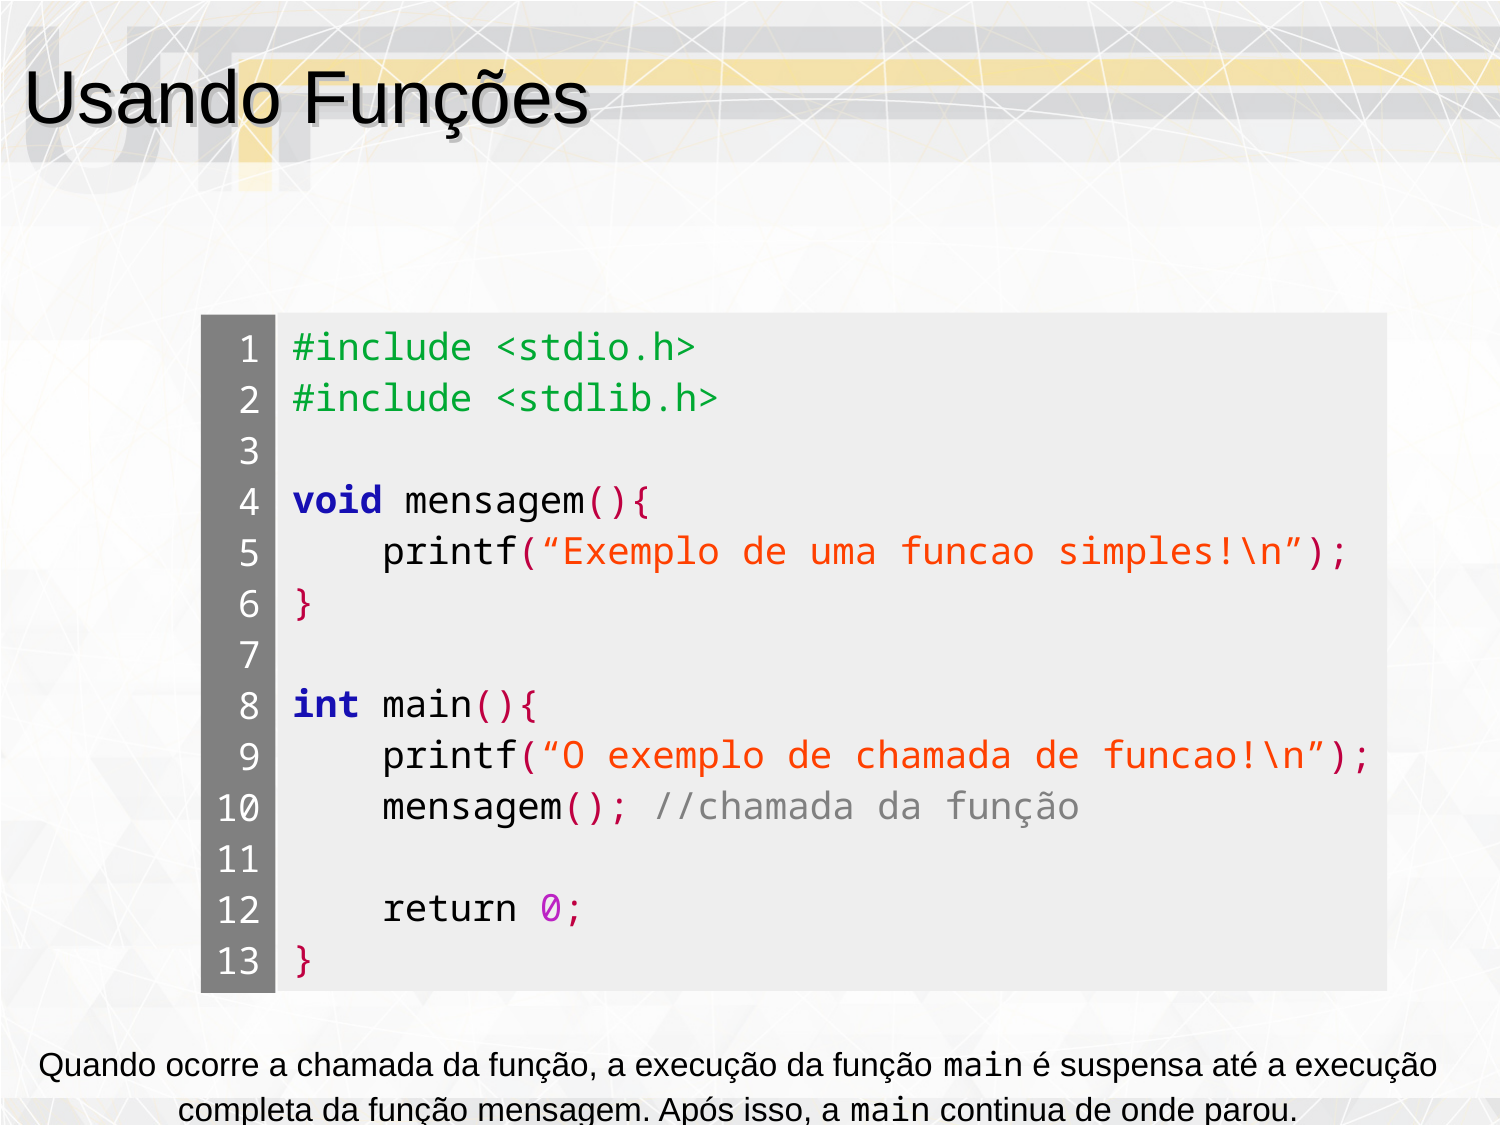

# Usando Funções
#include <stdio.h>
#include <stdlib.h>
void mensagem(){
 printf(“Exemplo de uma funcao simples!\n”);
}
int main(){
 printf(“O exemplo de chamada de funcao!\n”);
 mensagem(); //chamada da função
 return 0;
}
1
2
3
4
5
6
7
8
9
10
11
12
13
Quando ocorre a chamada da função, a execução da função main é suspensa até a execução completa da função mensagem. Após isso, a main continua de onde parou.